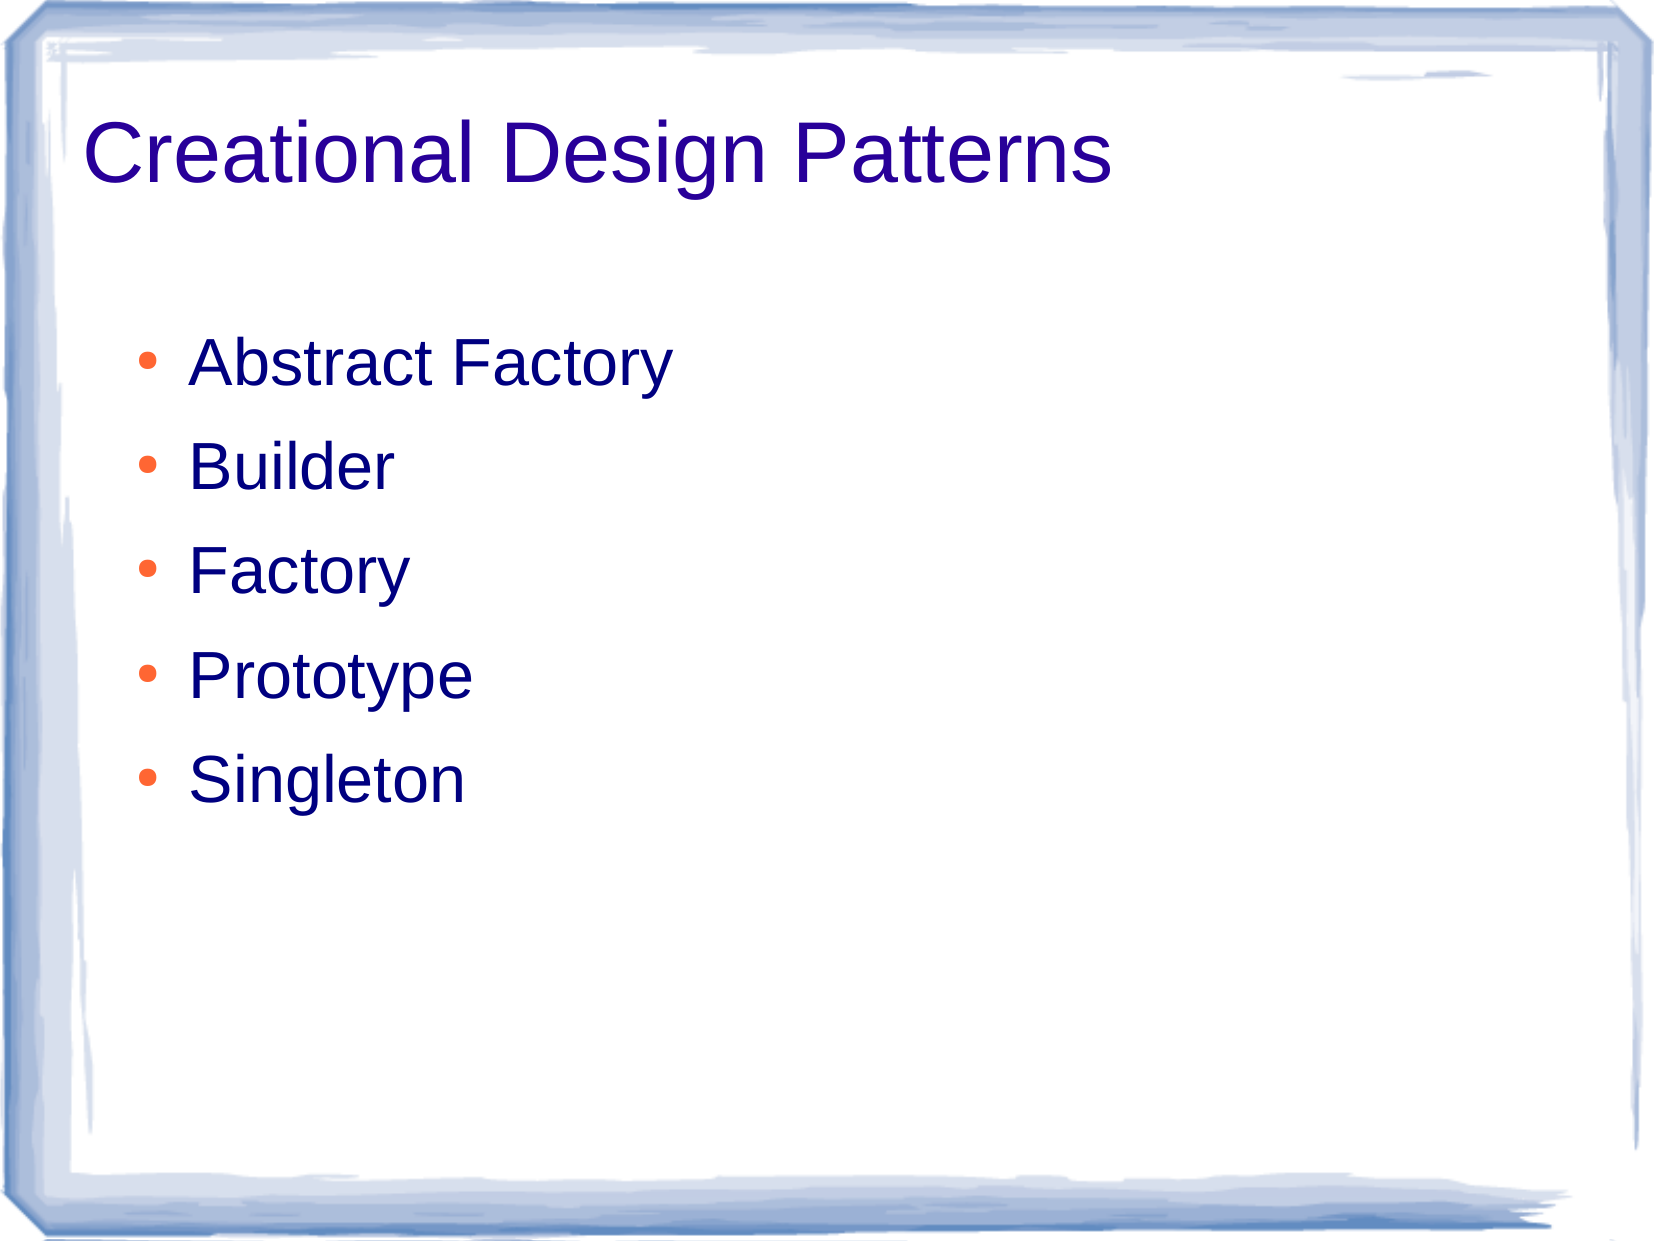

# Creational Design Patterns
Abstract Factory
Builder
Factory
Prototype
Singleton